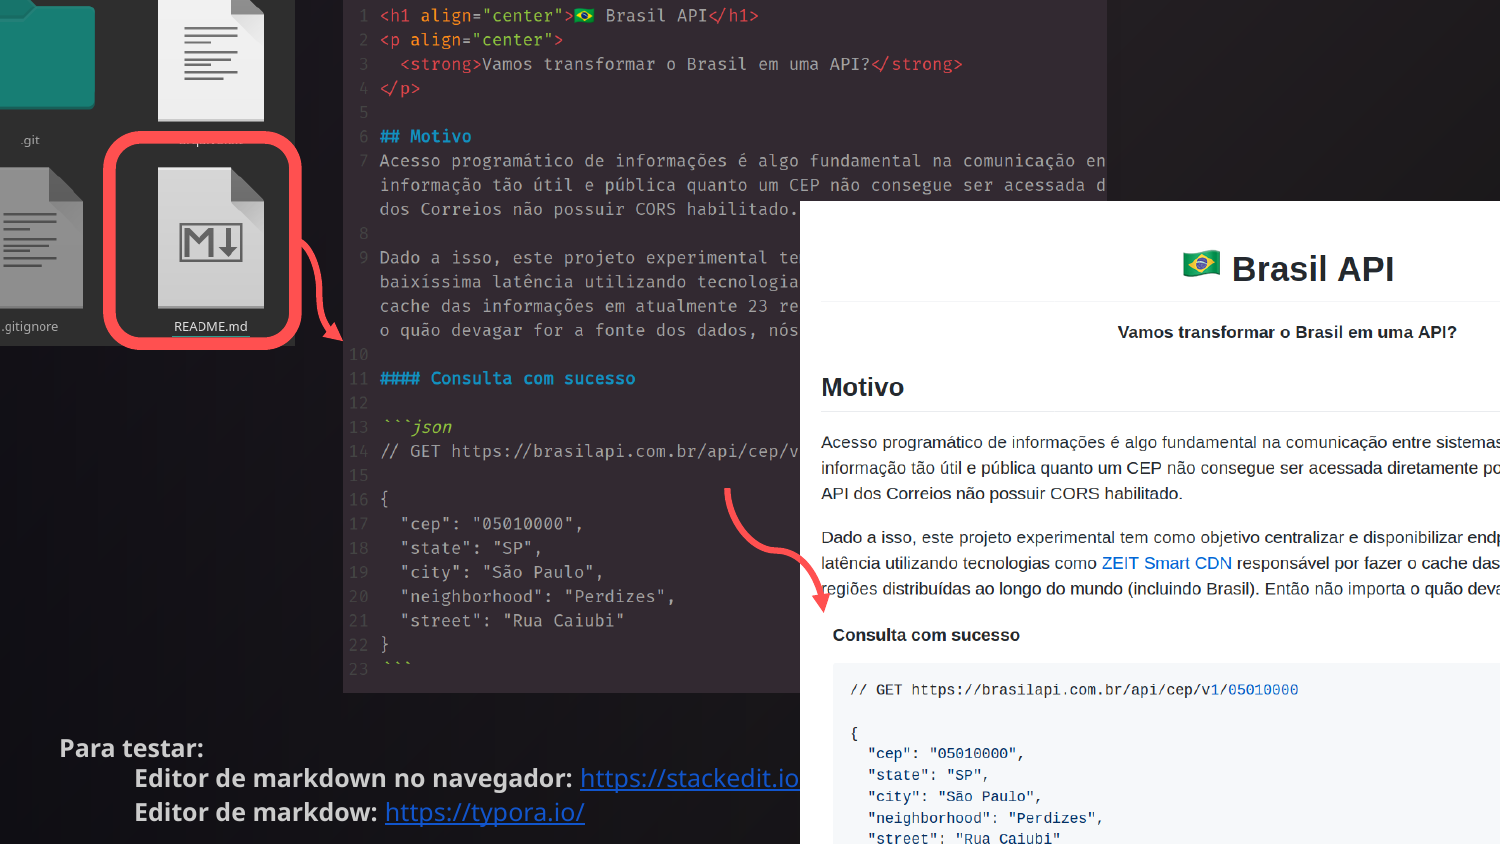

Para testar:
Editor de markdown no navegador: https://stackedit.io/
Editor de markdow: https://typora.io/